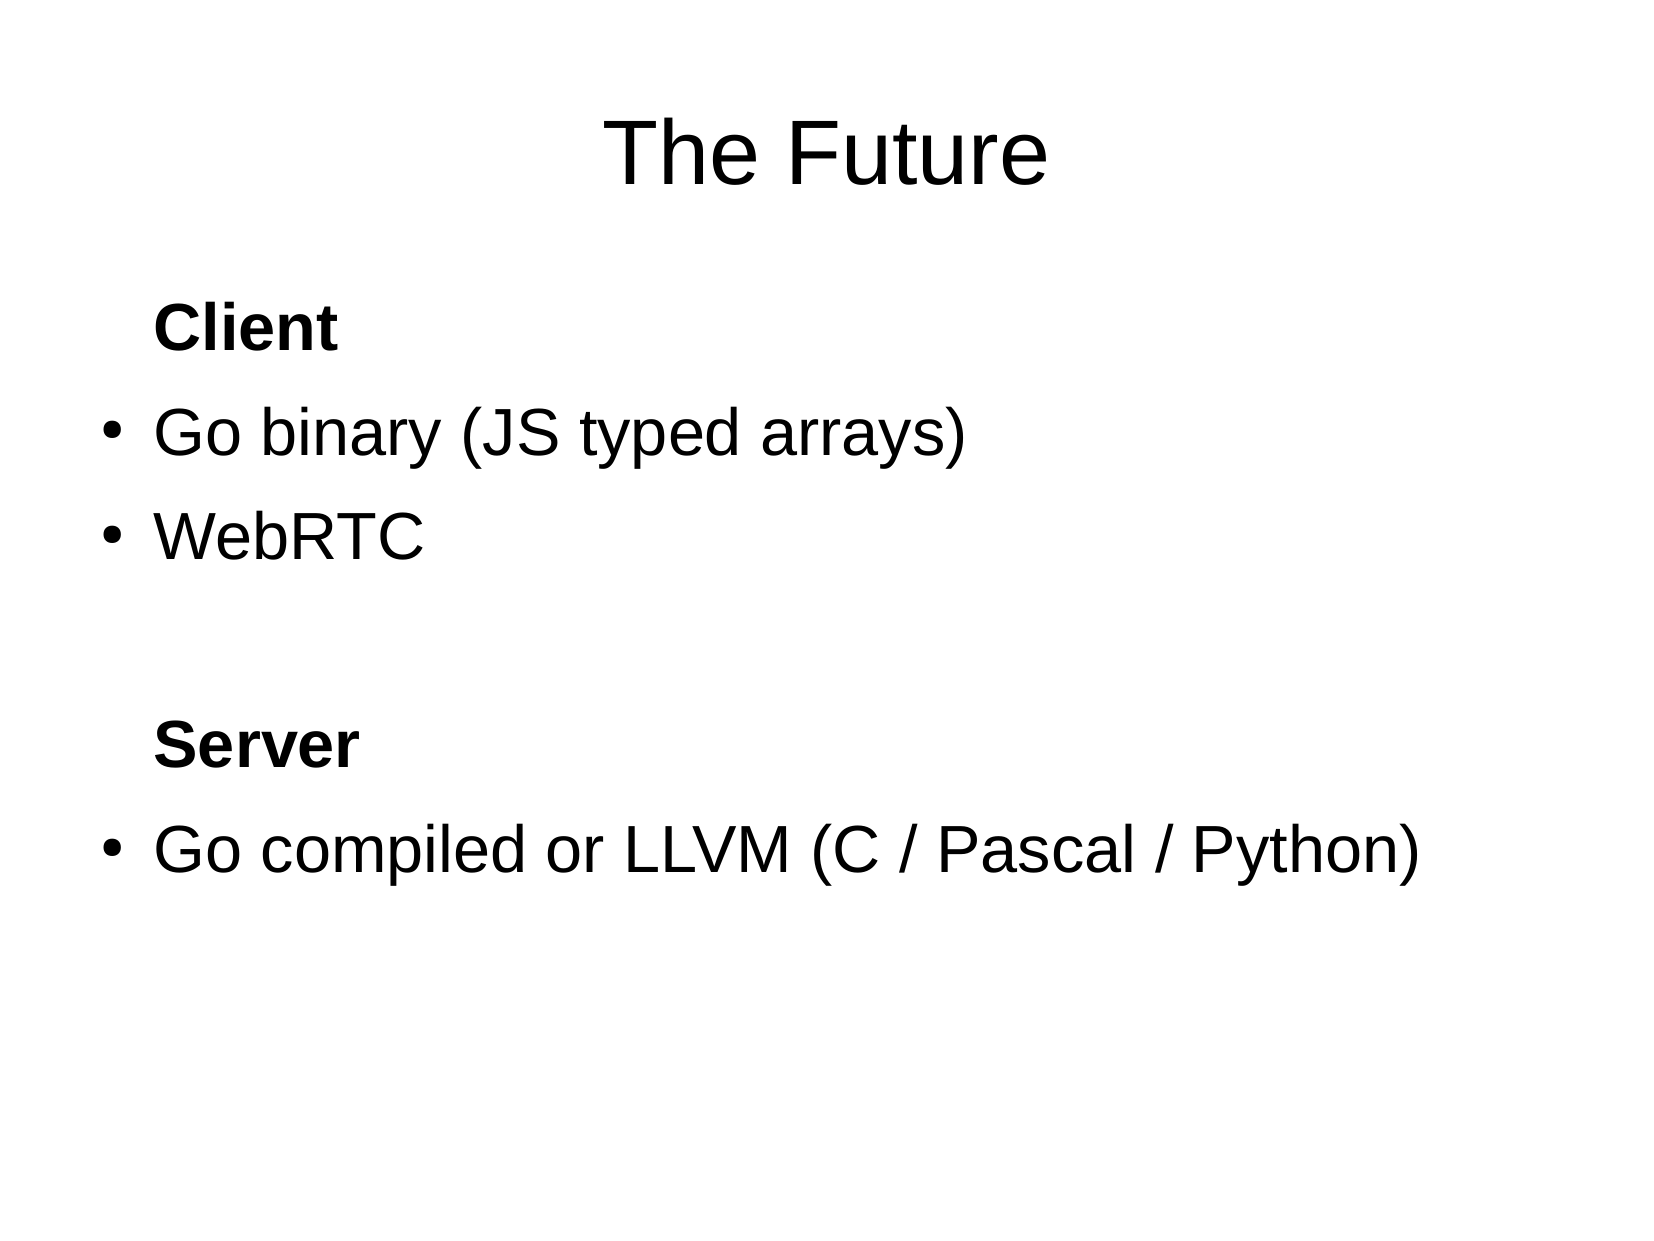

# The Future
Client
Go binary (JS typed arrays)
WebRTC
Server
Go compiled or LLVM (C / Pascal / Python)